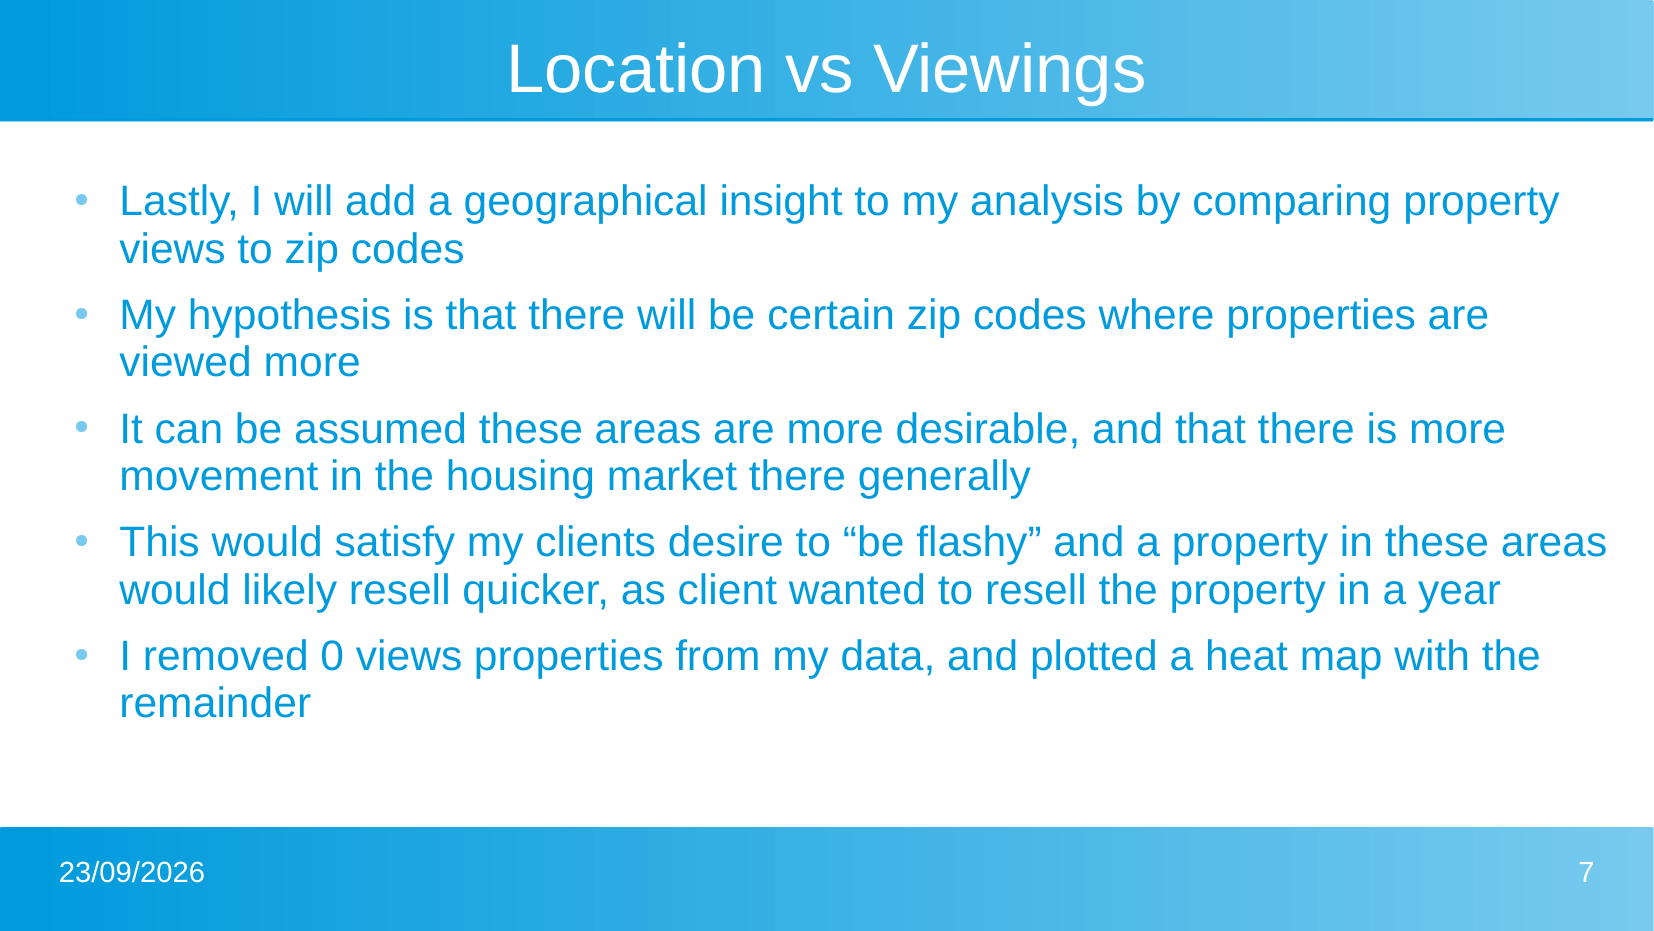

# Location vs Viewings
Lastly, I will add a geographical insight to my analysis by comparing property views to zip codes
My hypothesis is that there will be certain zip codes where properties are viewed more
It can be assumed these areas are more desirable, and that there is more movement in the housing market there generally
This would satisfy my clients desire to “be flashy” and a property in these areas would likely resell quicker, as client wanted to resell the property in a year
I removed 0 views properties from my data, and plotted a heat map with the remainder
7